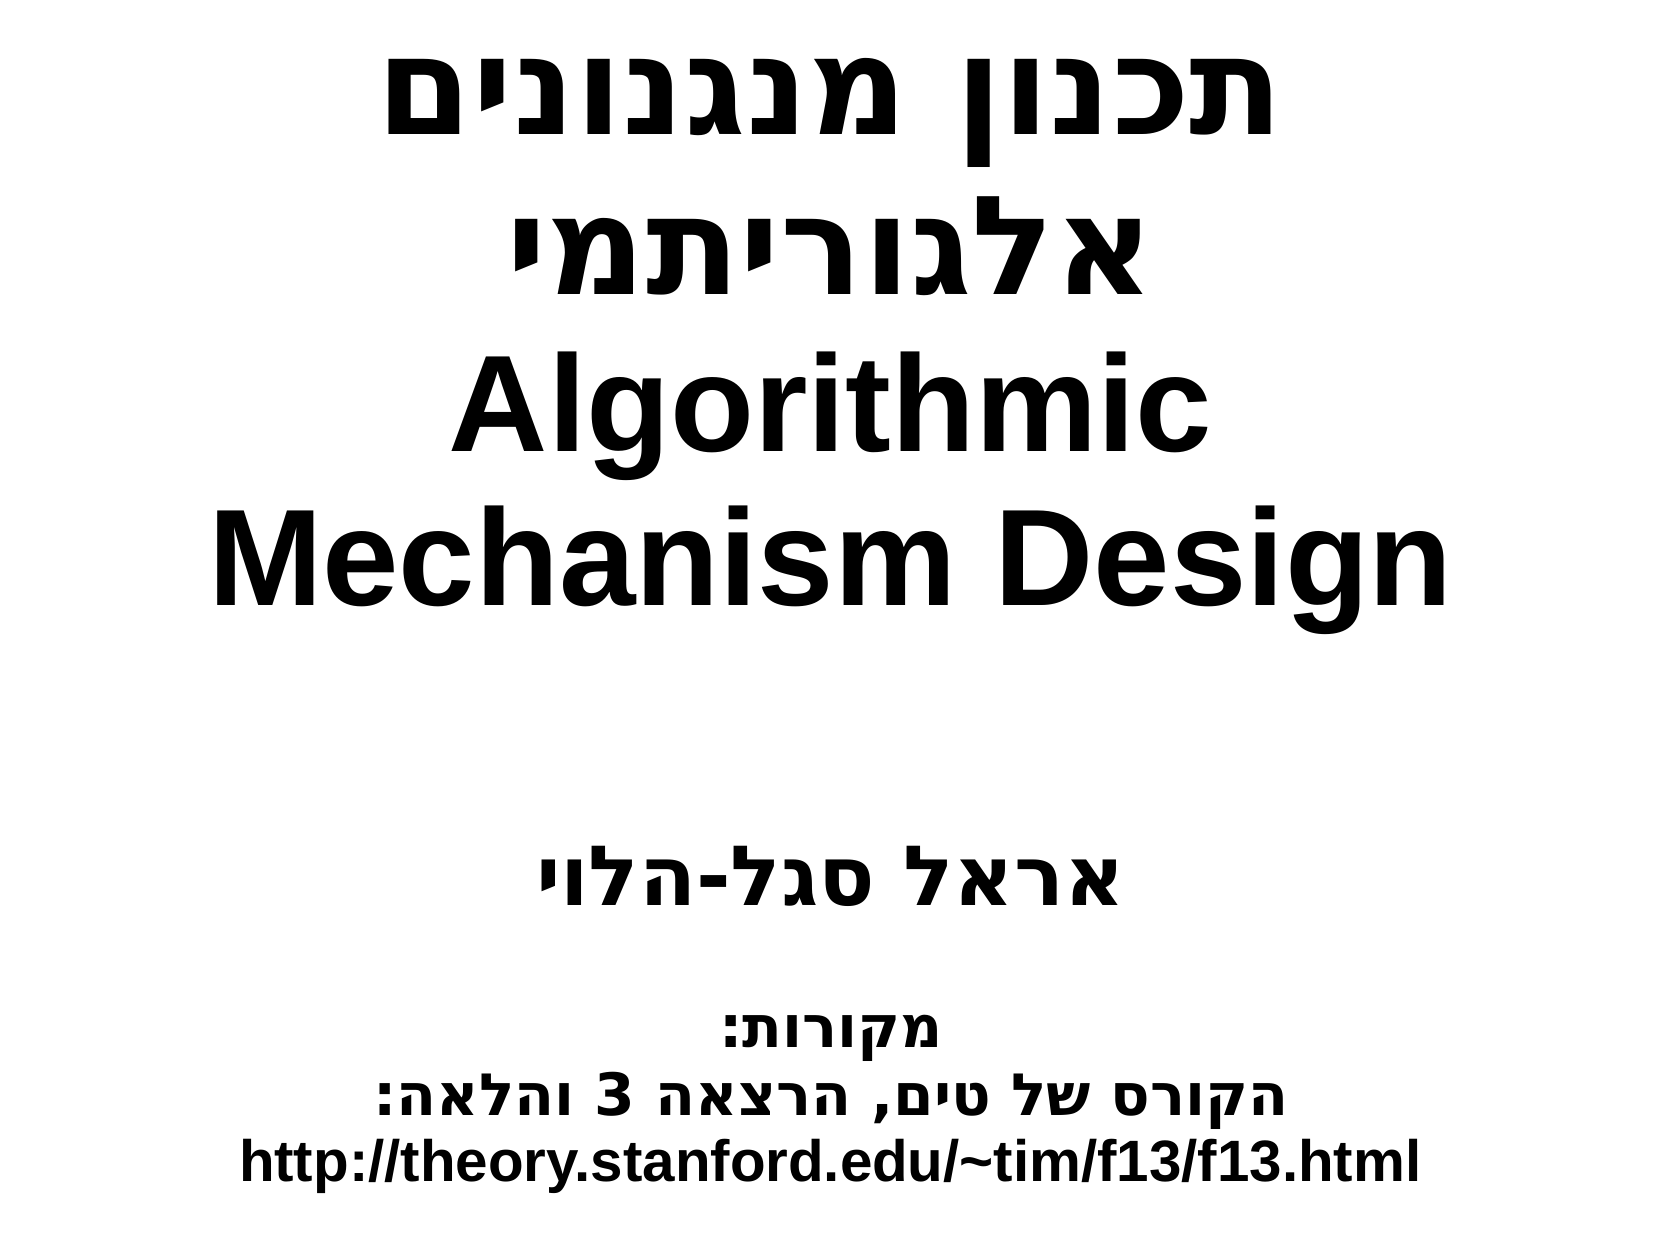

# תכנון מנגנונים אלגוריתמי Algorithmic Mechanism Design אראל סגל-הלוי מקורות: הקורס של טים, הרצאה 3 והלאה: http://theory.stanford.edu/~tim/f13/f13.html